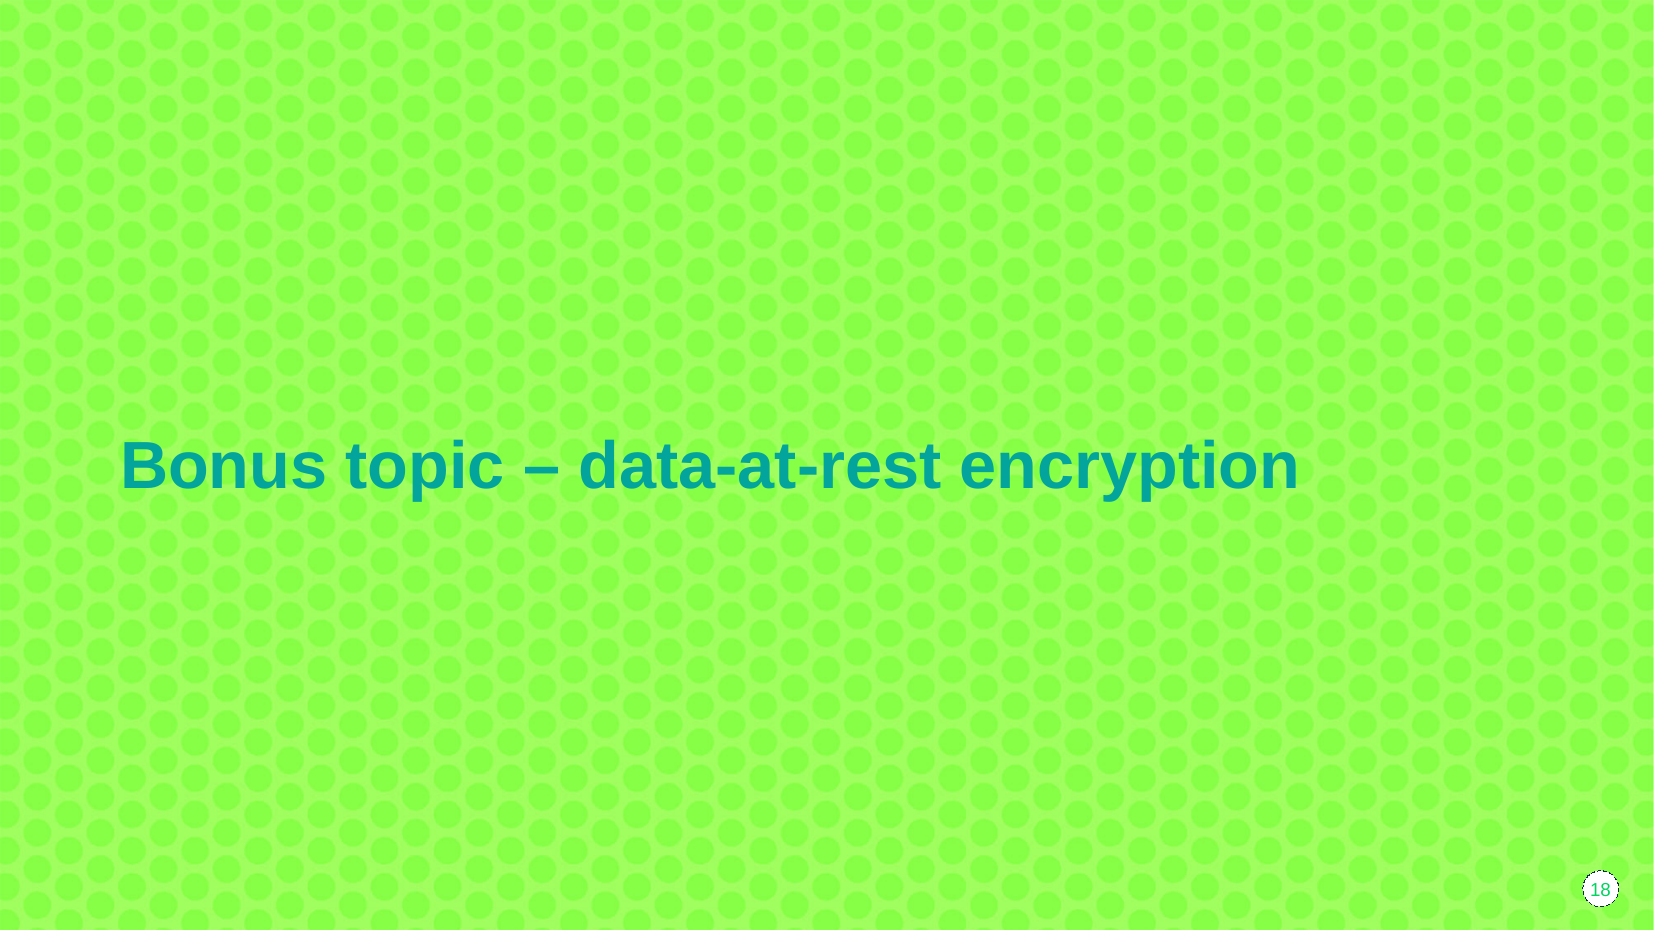

# Bonus topic – data-at-rest encryption
18